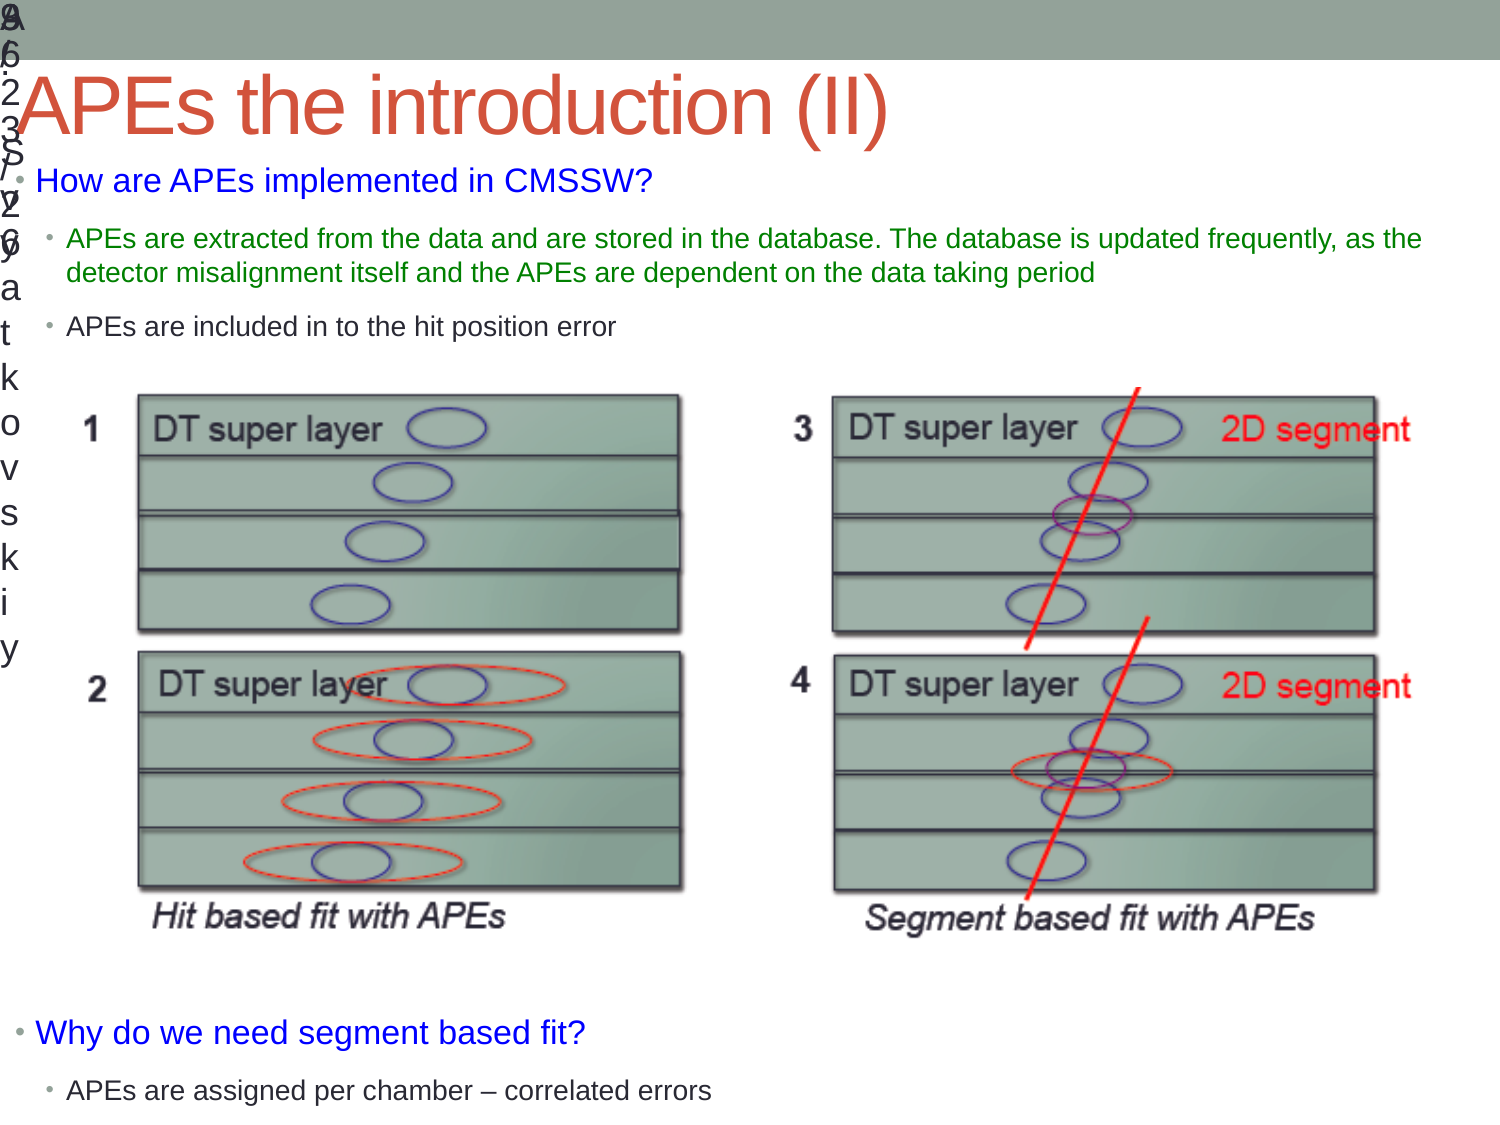

A. Svyatkovskiy
# APEs the introduction (II)
How are APEs implemented in CMSSW?
APEs are extracted from the data and are stored in the database. The database is updated frequently, as the detector misalignment itself and the APEs are dependent on the data taking period
APEs are included in to the hit position error
Why do we need segment based fit?
APEs are assigned per chamber – correlated errors